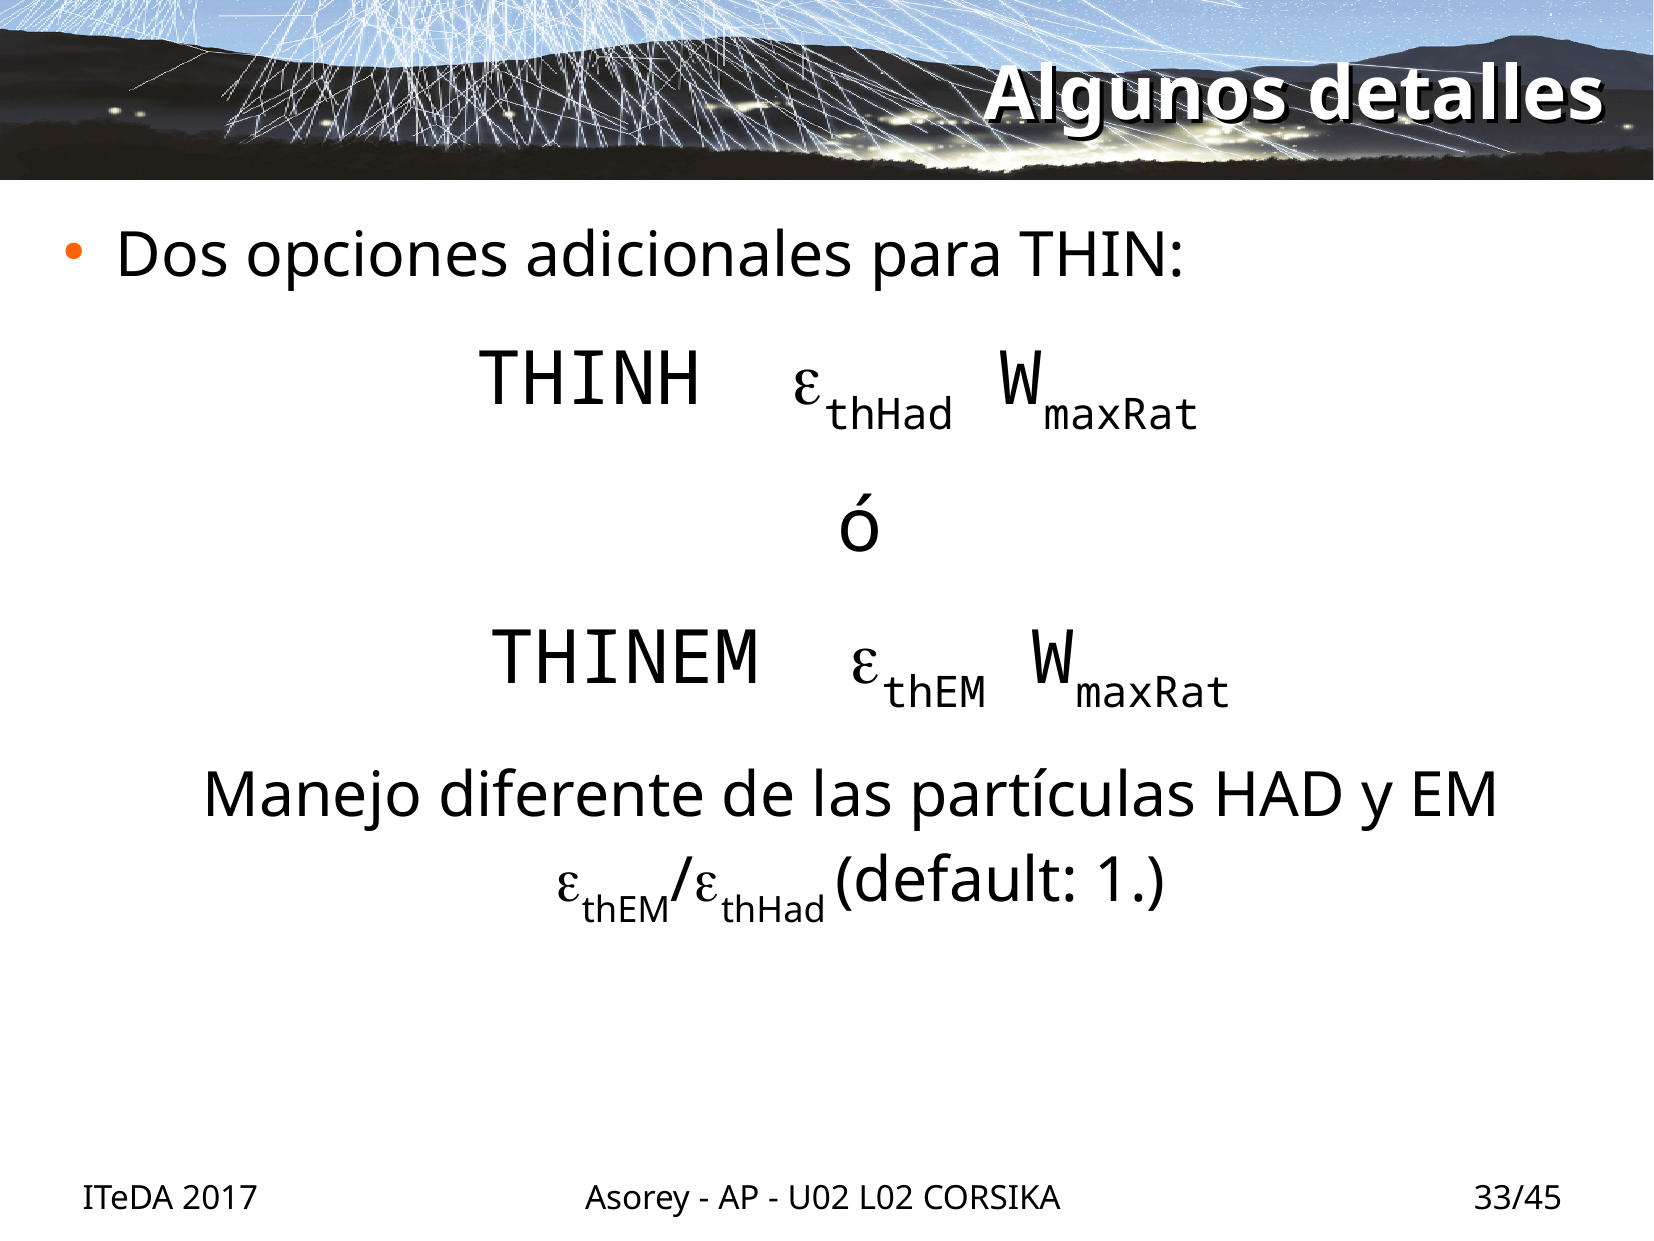

# Algunos detalles
Dos opciones adicionales para THIN:
THINH ethHad WmaxRat
ó
THINEM ethEM WmaxRat
Manejo diferente de las partículas HAD y EM
ethEM/ethHad (default: 1.)
ITeDA 2017
Asorey - AP - U02 L02 CORSIKA
33